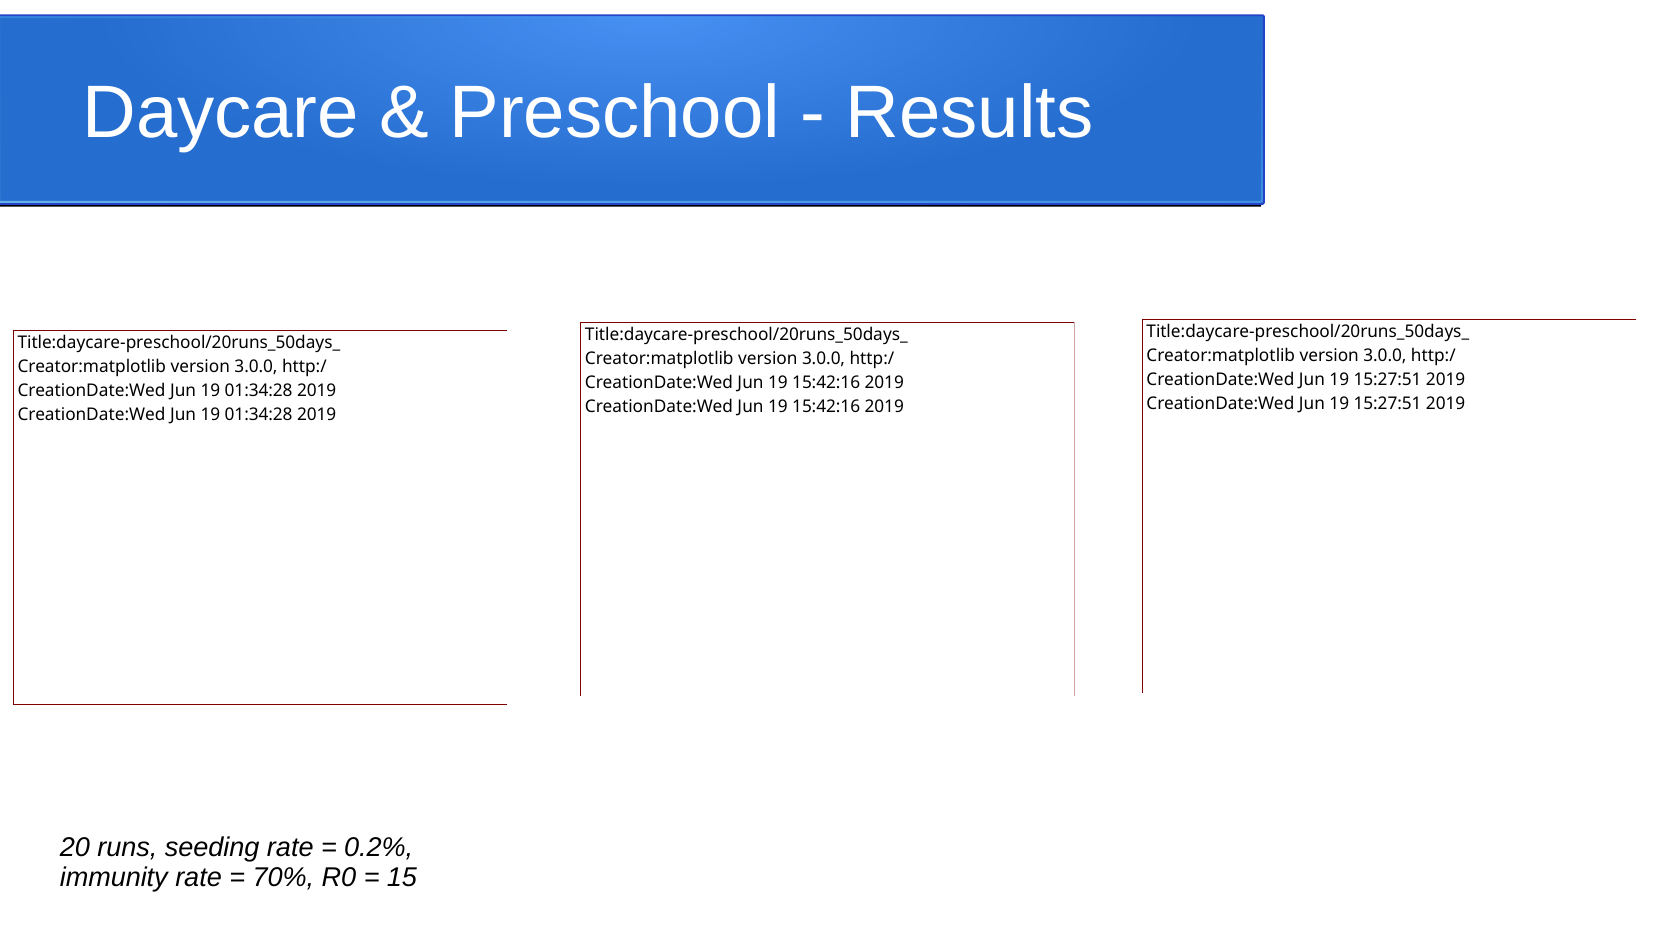

# Daycare & Preschool - Results
20 runs, seeding rate = 0.2%, immunity rate = 70%, R0 = 15